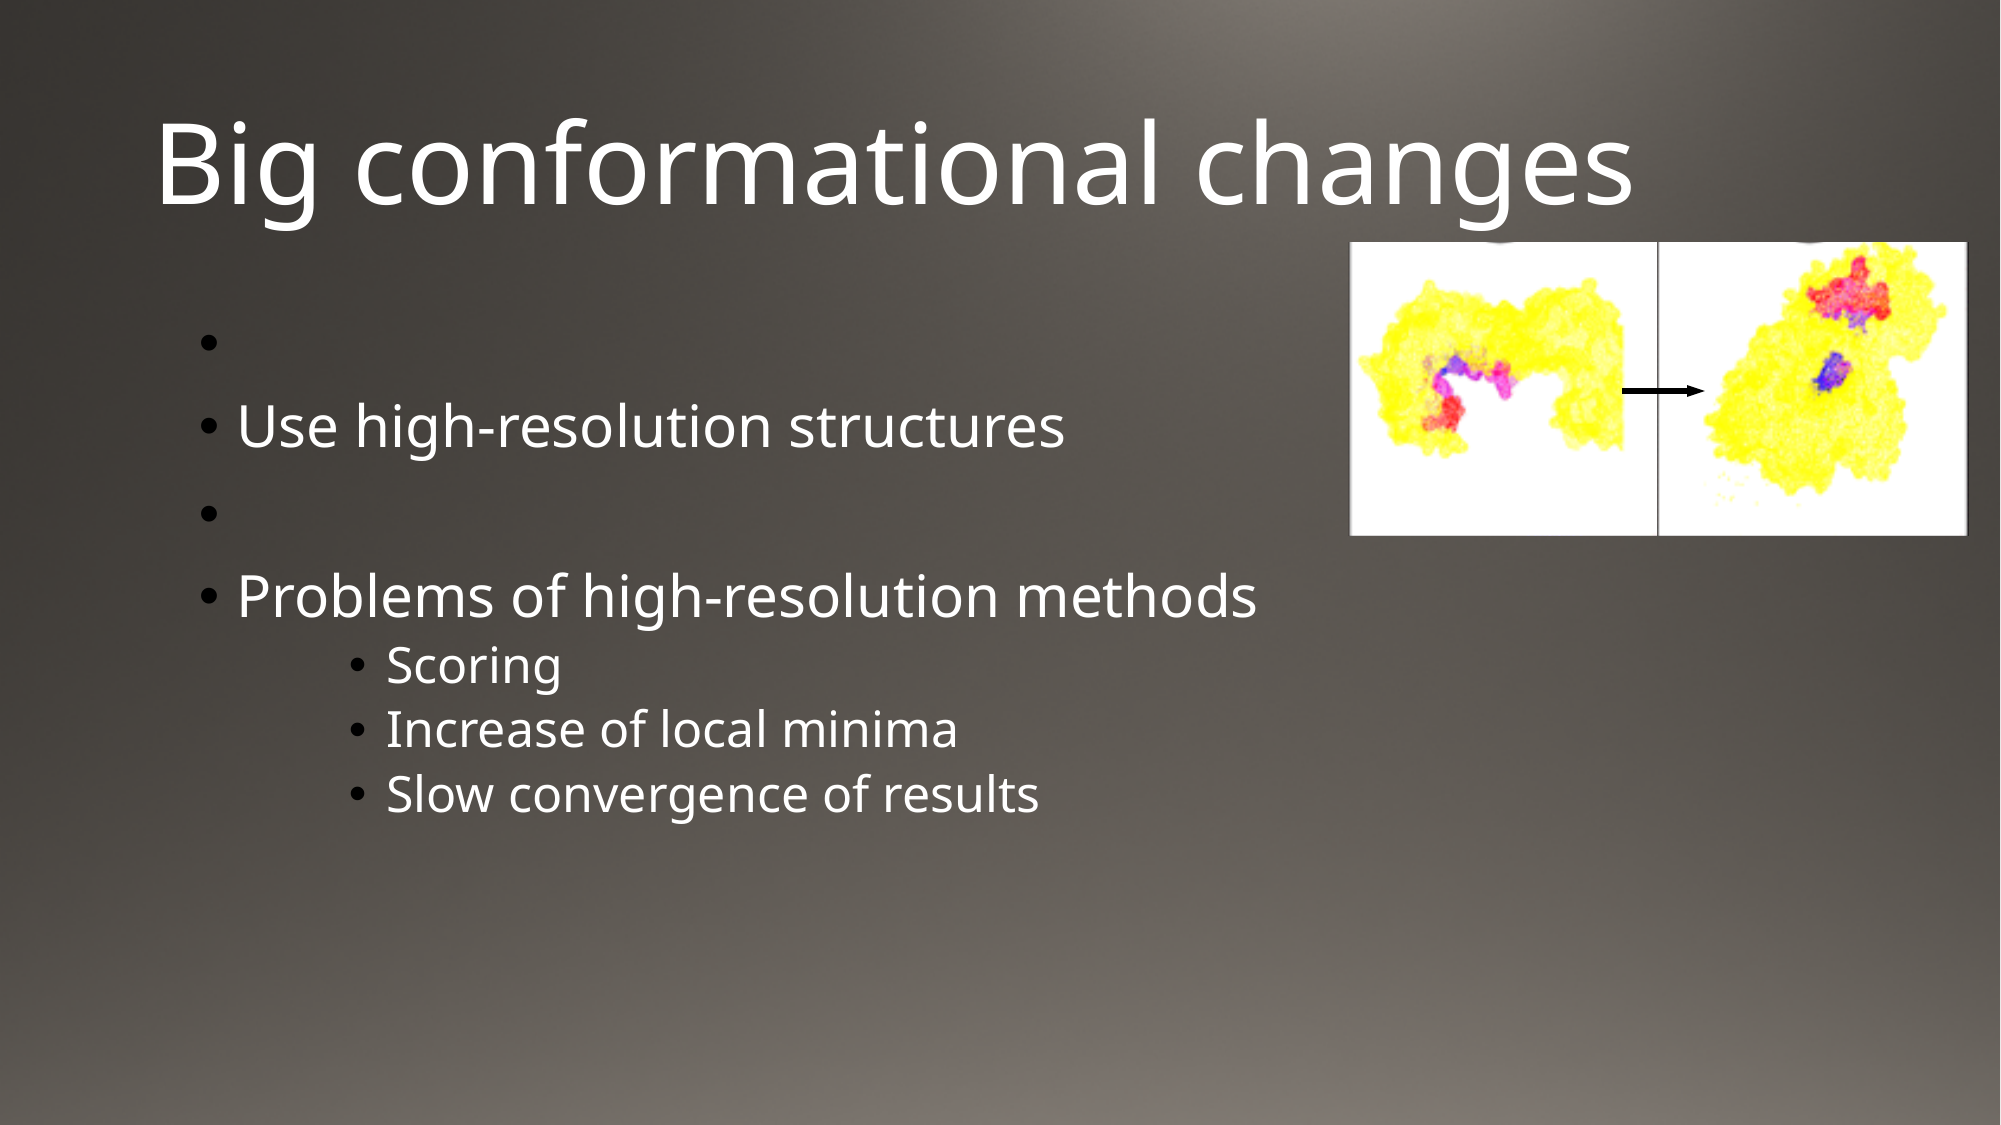

# Big conformational changes
Use high-resolution structures
Problems of high-resolution methods
Scoring
Increase of local minima
Slow convergence of results